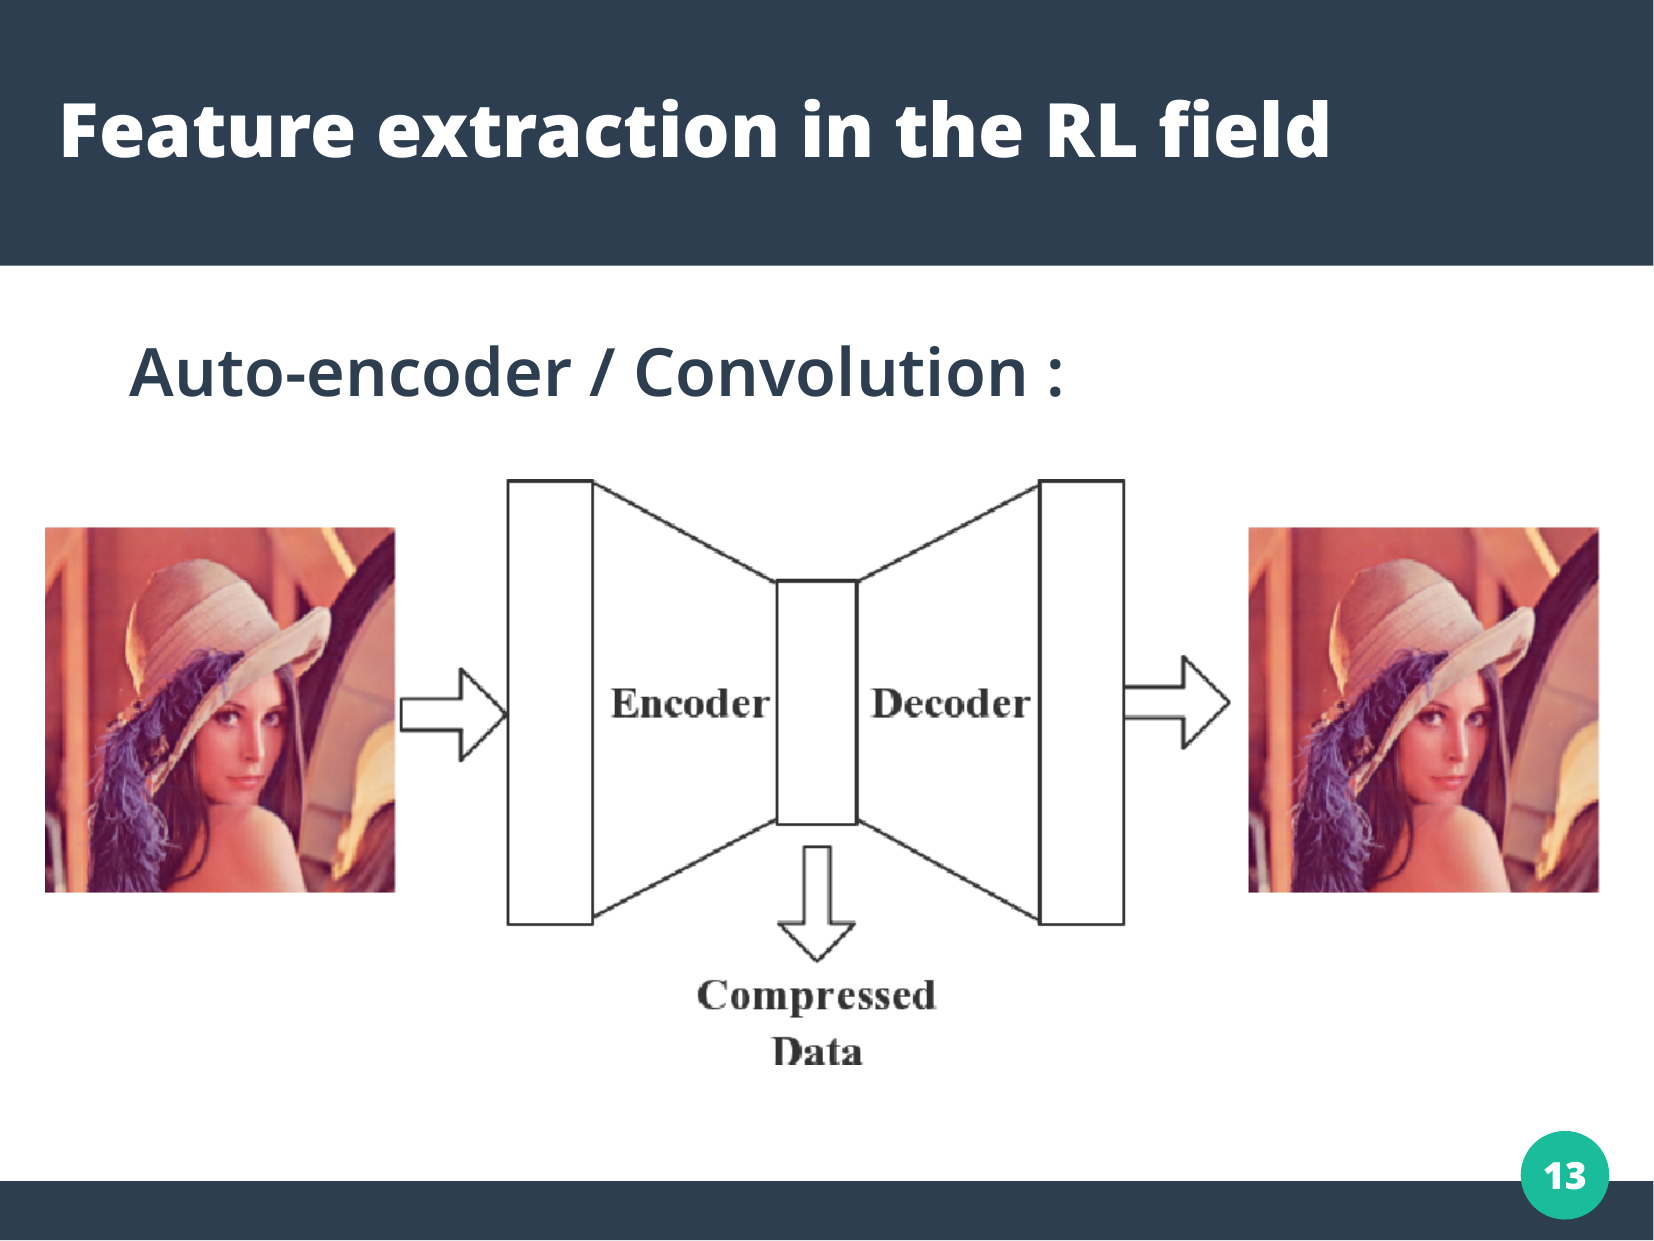

# Feature extraction in the RL field
Auto-encoder / Convolution :
13